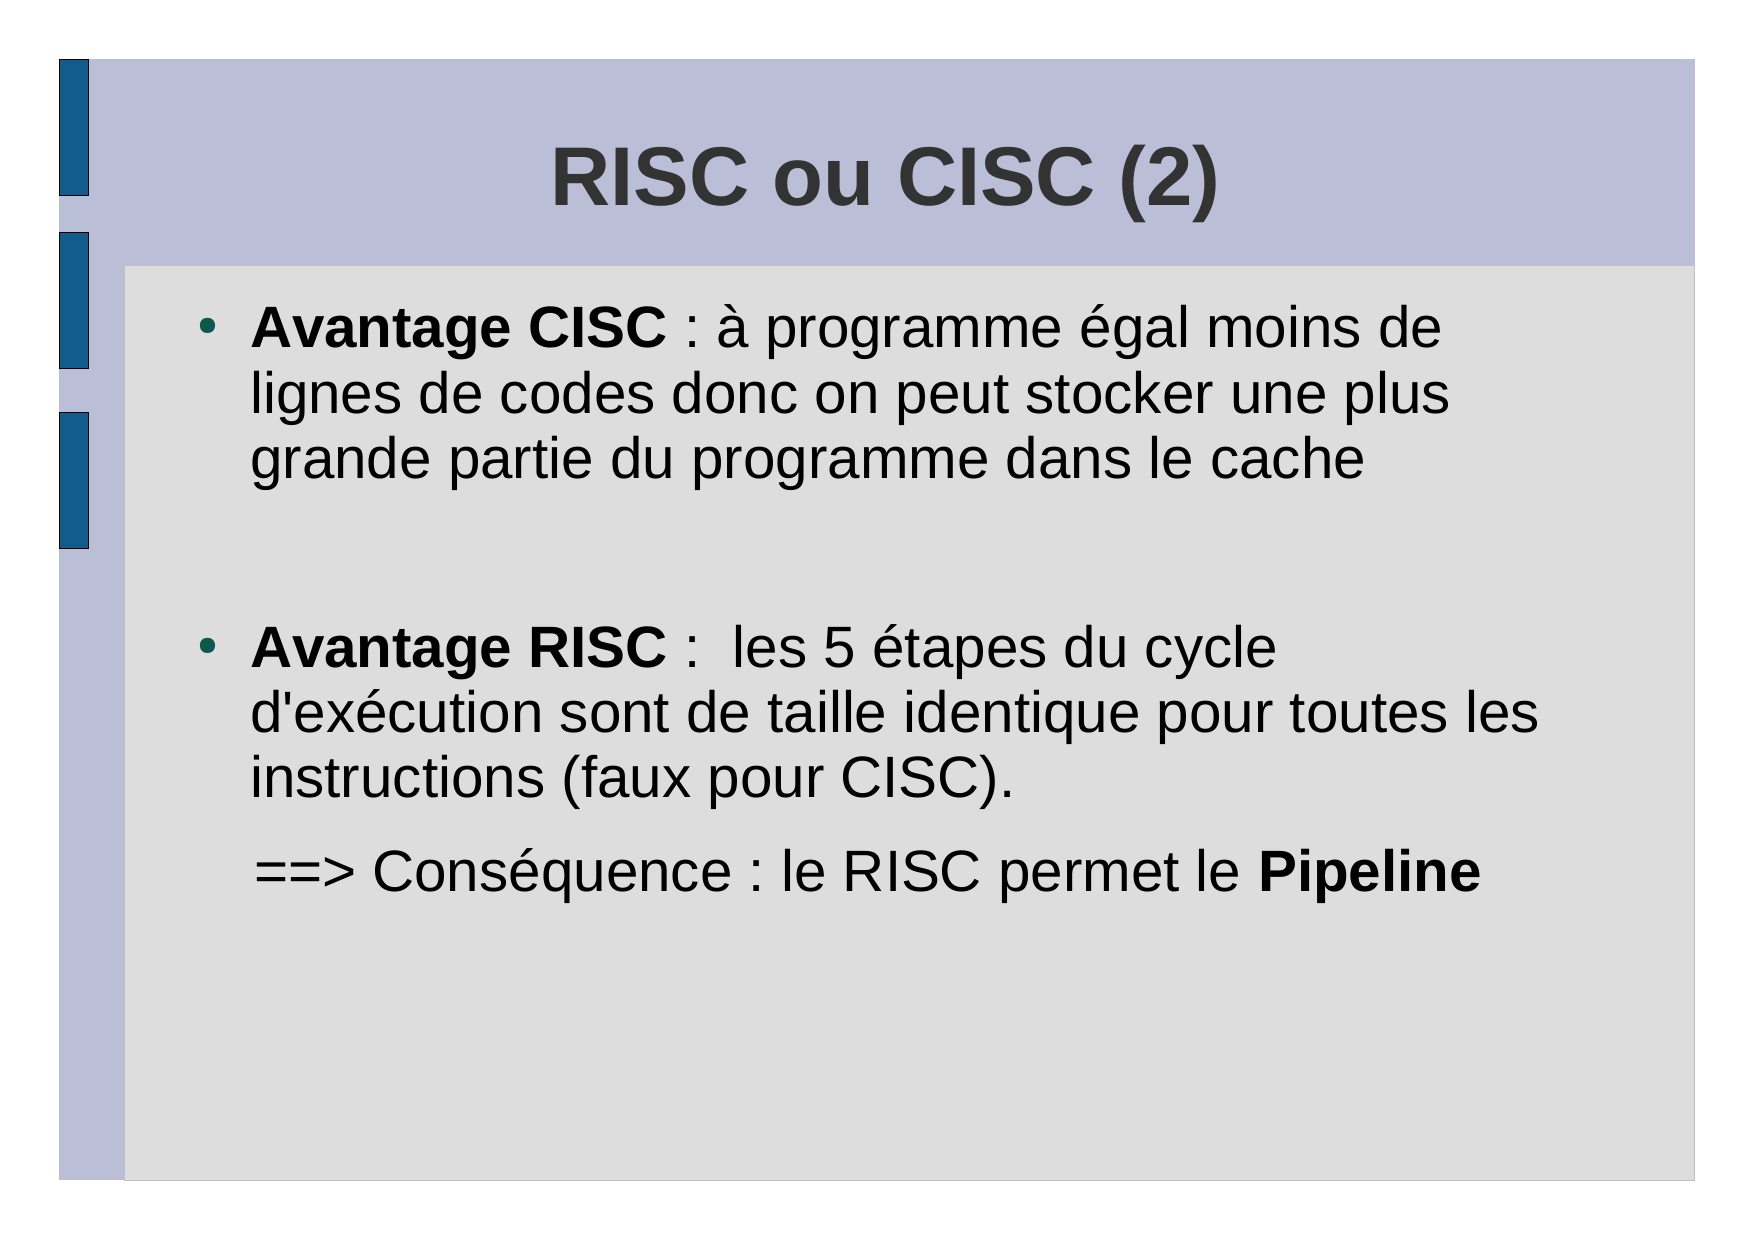

# RISC ou CISC (2)
Avantage CISC : à programme égal moins de lignes de codes donc on peut stocker une plus grande partie du programme dans le cache
Avantage RISC : les 5 étapes du cycle d'exécution sont de taille identique pour toutes les instructions (faux pour CISC).
==> Conséquence : le RISC permet le Pipeline